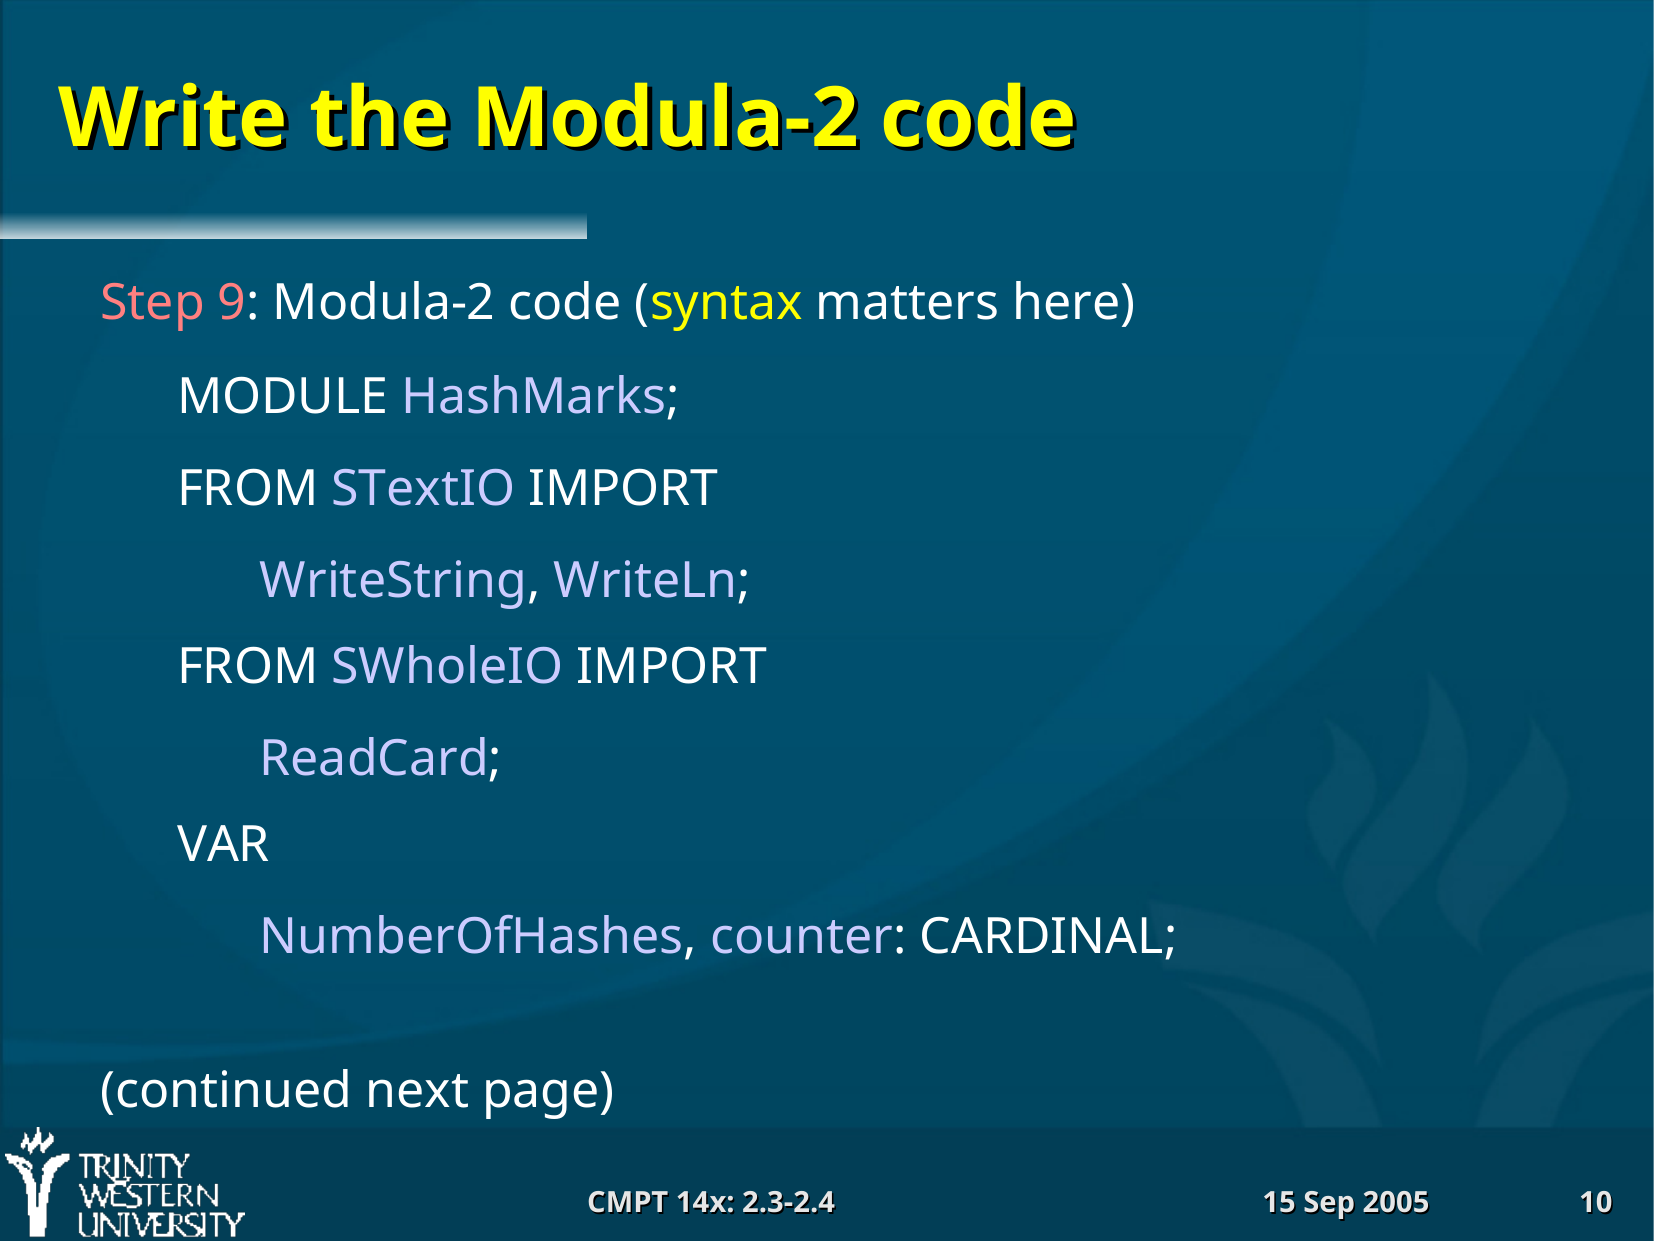

# Write the Modula-2 code
Step 9: Modula-2 code (syntax matters here)
MODULE HashMarks;
FROM STextIO IMPORT
WriteString, WriteLn;
FROM SWholeIO IMPORT
ReadCard;
VAR
NumberOfHashes, counter: CARDINAL;
(continued next page)
CMPT 14x: 2.3-2.4
15 Sep 2005
10